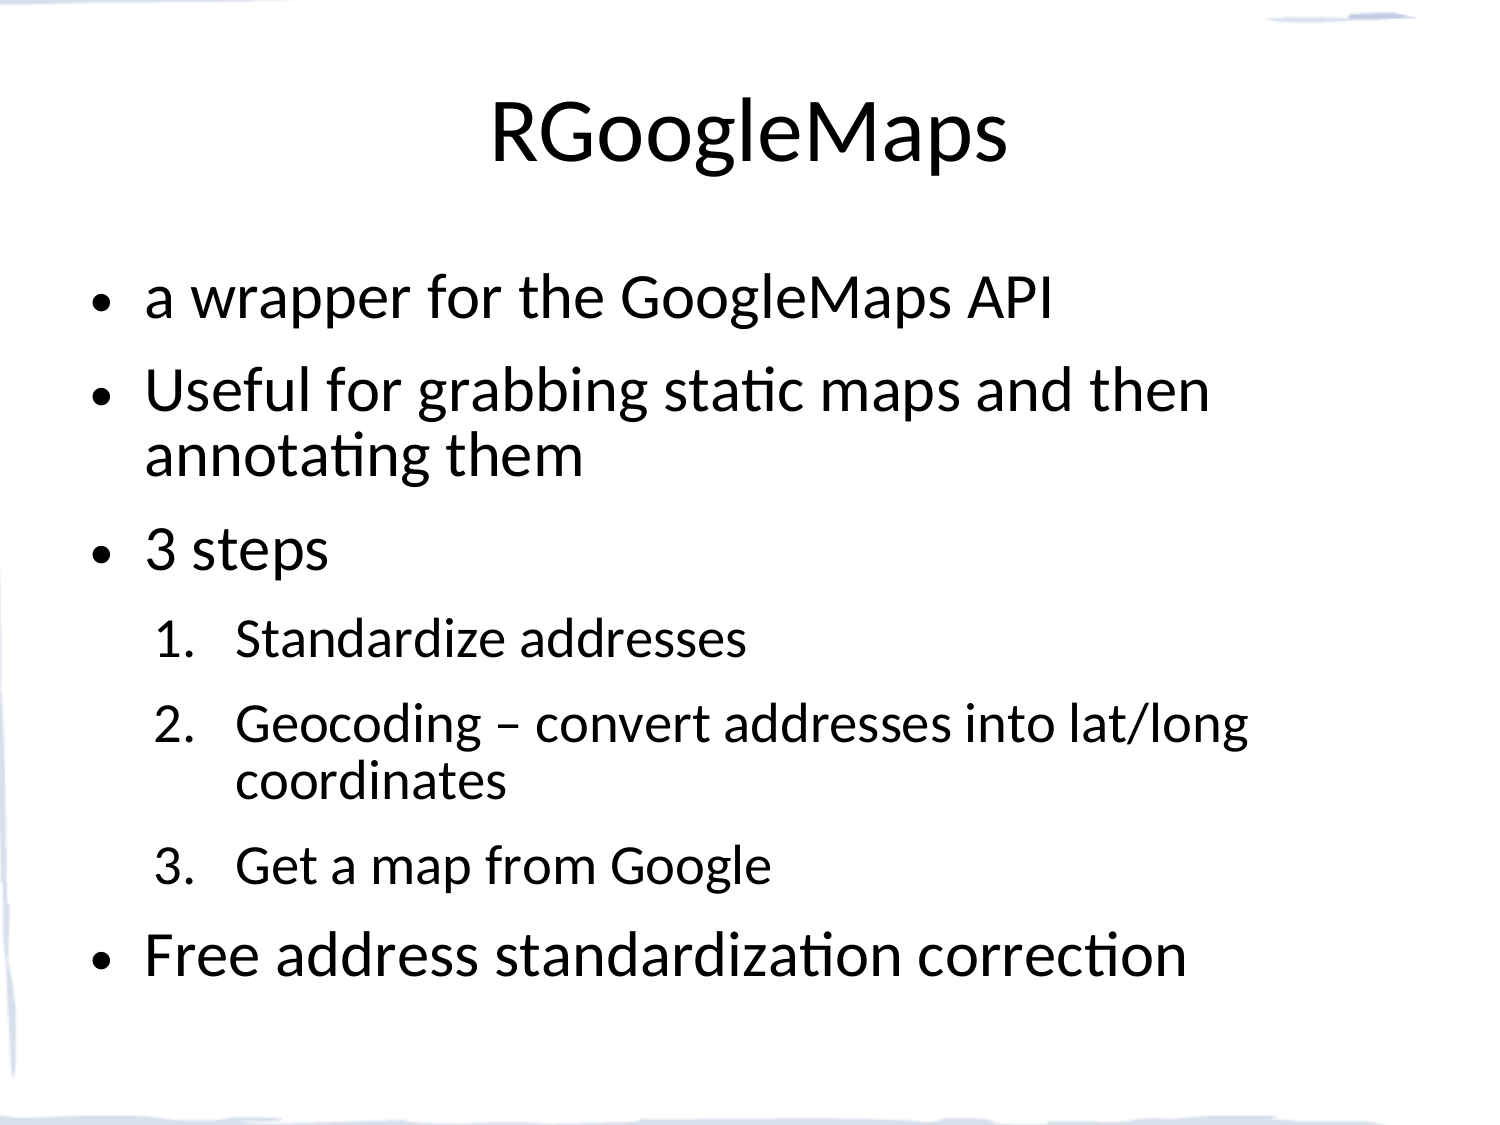

# RGoogleMaps
a wrapper for the GoogleMaps API
Useful for grabbing static maps and then annotating them
3 steps
Standardize addresses
Geocoding – convert addresses into lat/long coordinates
Get a map from Google
Free address standardization correction